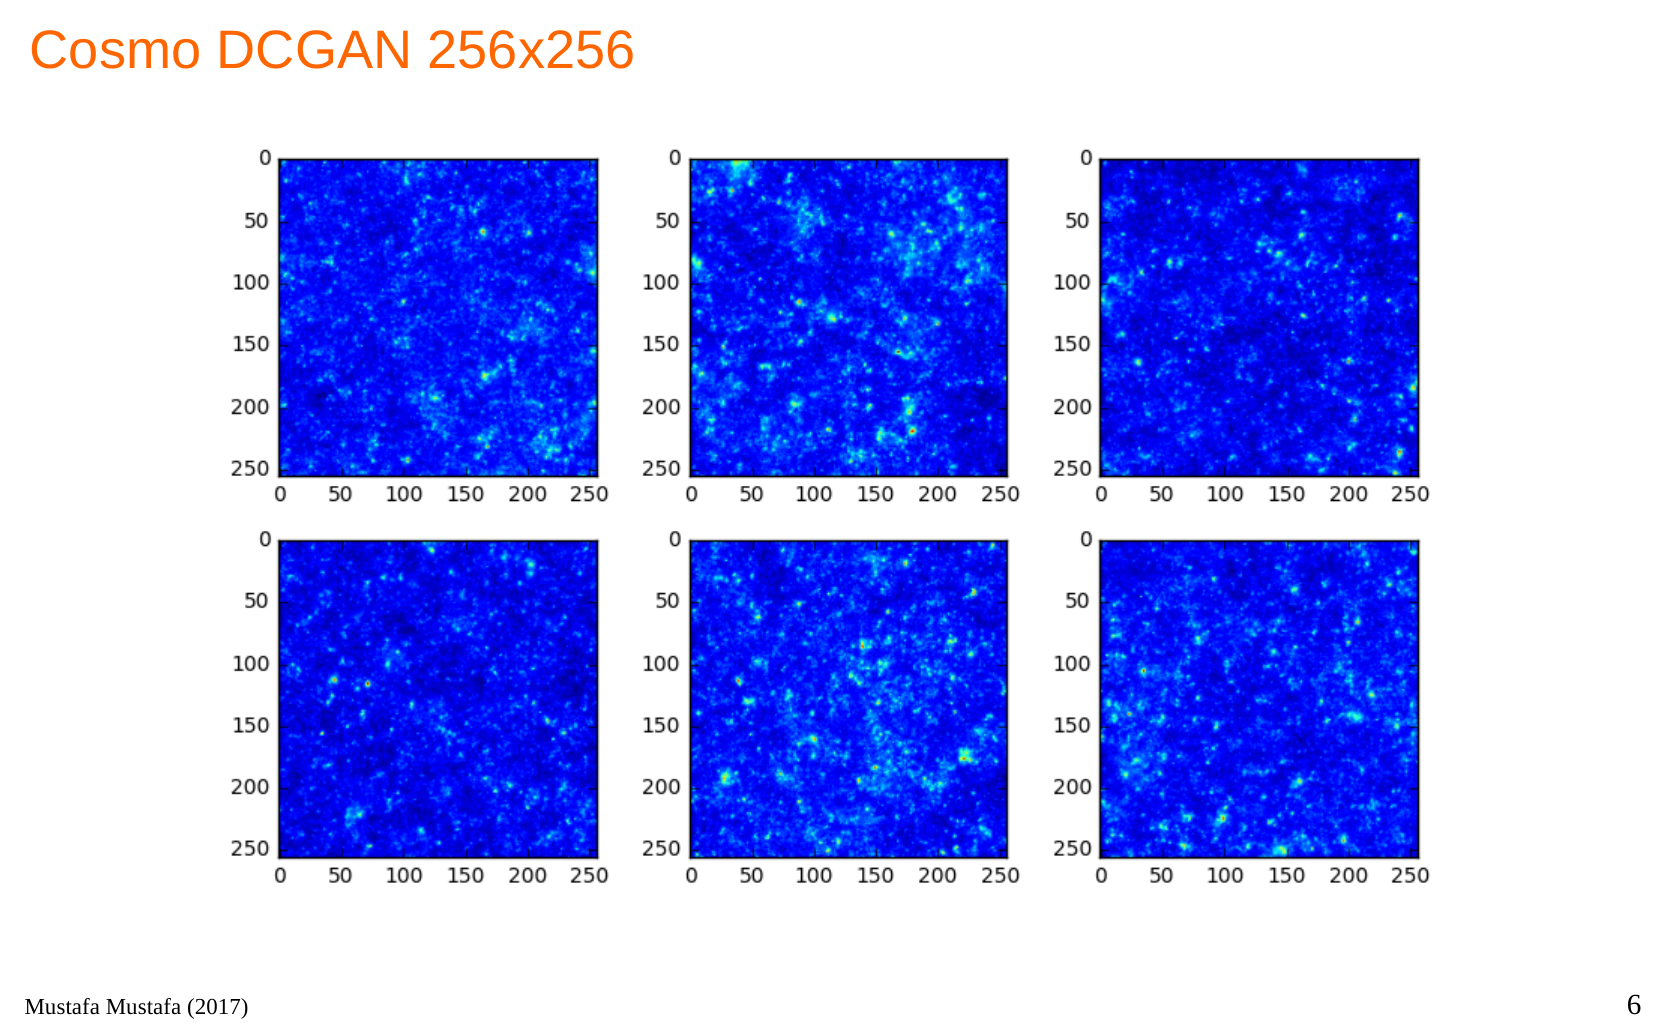

# Cosmo DCGAN 256x256
6
Mustafa Mustafa (2017)